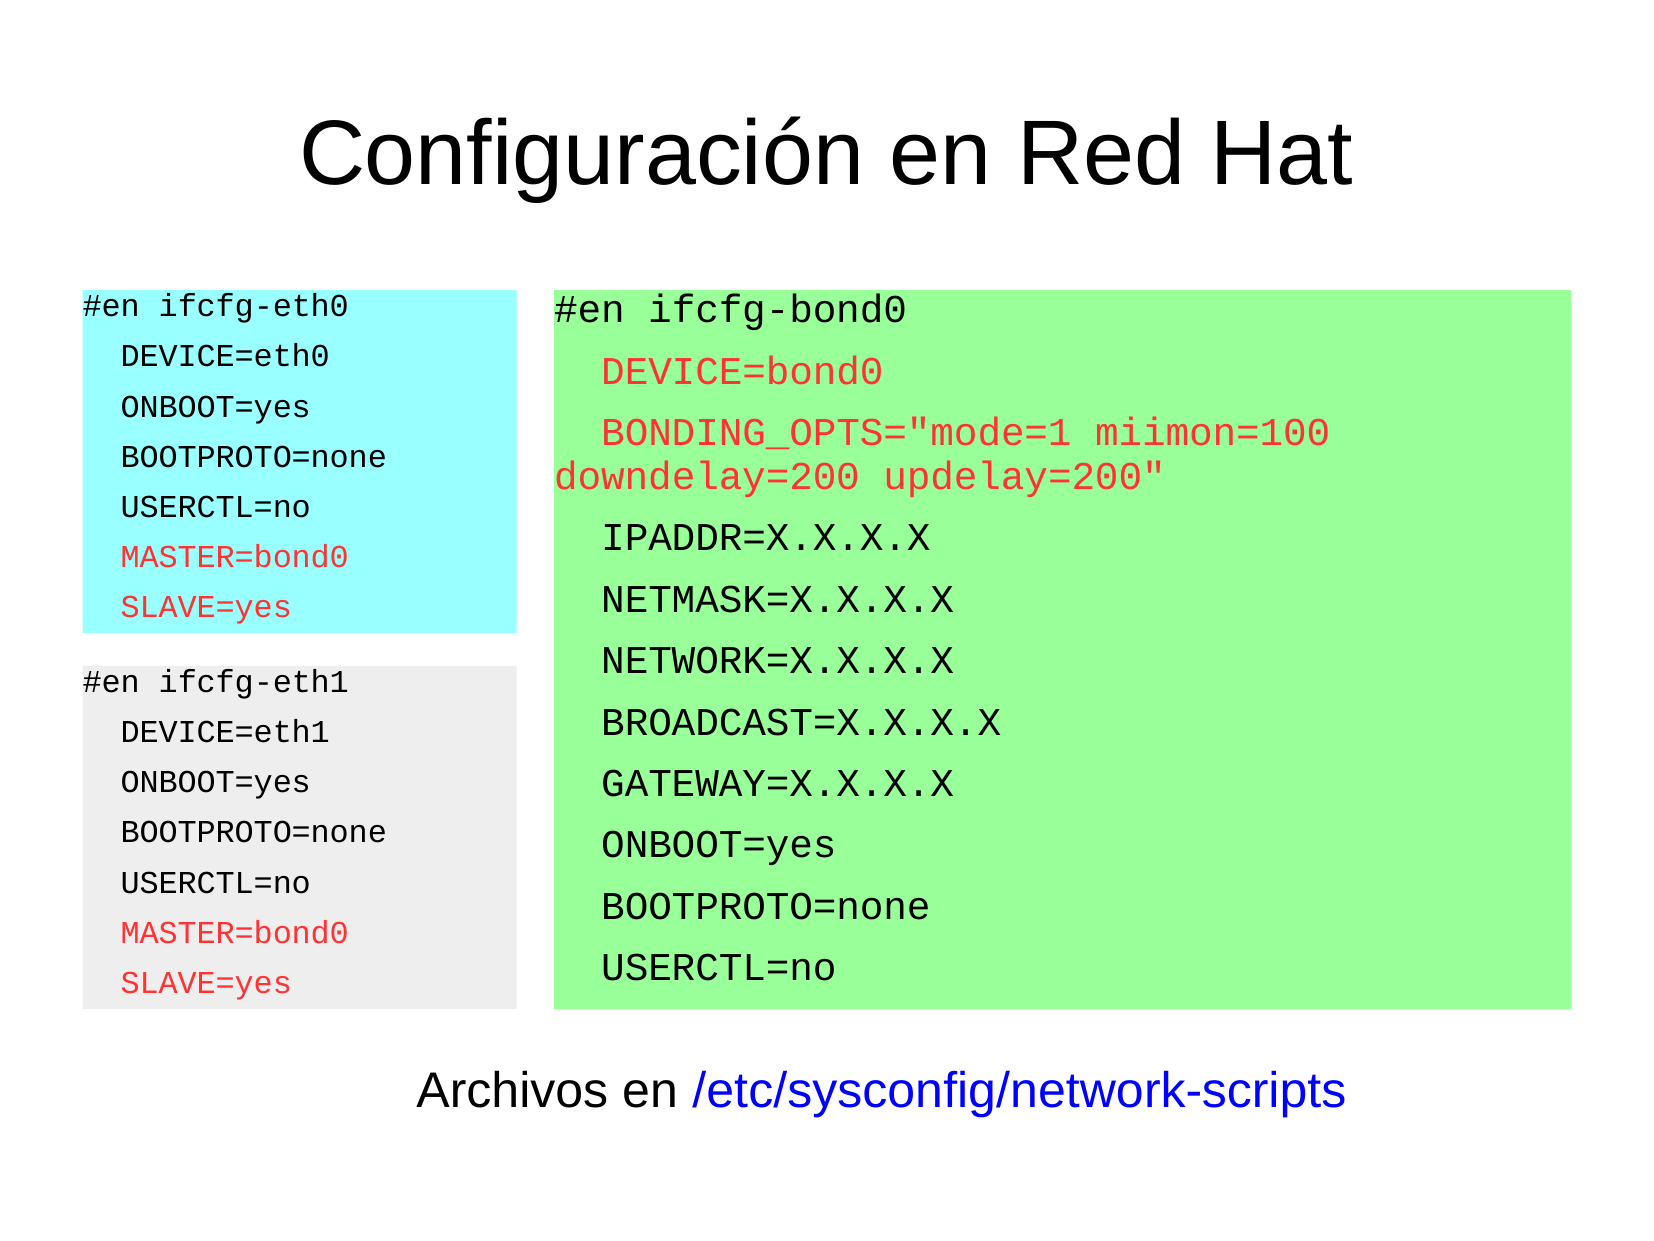

# Configuración en Red Hat
#en ifcfg-eth0
 DEVICE=eth0
 ONBOOT=yes
 BOOTPROTO=none
 USERCTL=no
 MASTER=bond0
 SLAVE=yes
#en ifcfg-bond0
 DEVICE=bond0
 BONDING_OPTS="mode=1 miimon=100 downdelay=200 updelay=200"
 IPADDR=X.X.X.X
 NETMASK=X.X.X.X
 NETWORK=X.X.X.X
 BROADCAST=X.X.X.X
 GATEWAY=X.X.X.X
 ONBOOT=yes
 BOOTPROTO=none
 USERCTL=no
#en ifcfg-eth1
 DEVICE=eth1
 ONBOOT=yes
 BOOTPROTO=none
 USERCTL=no
 MASTER=bond0
 SLAVE=yes
Archivos en /etc/sysconfig/network-scripts